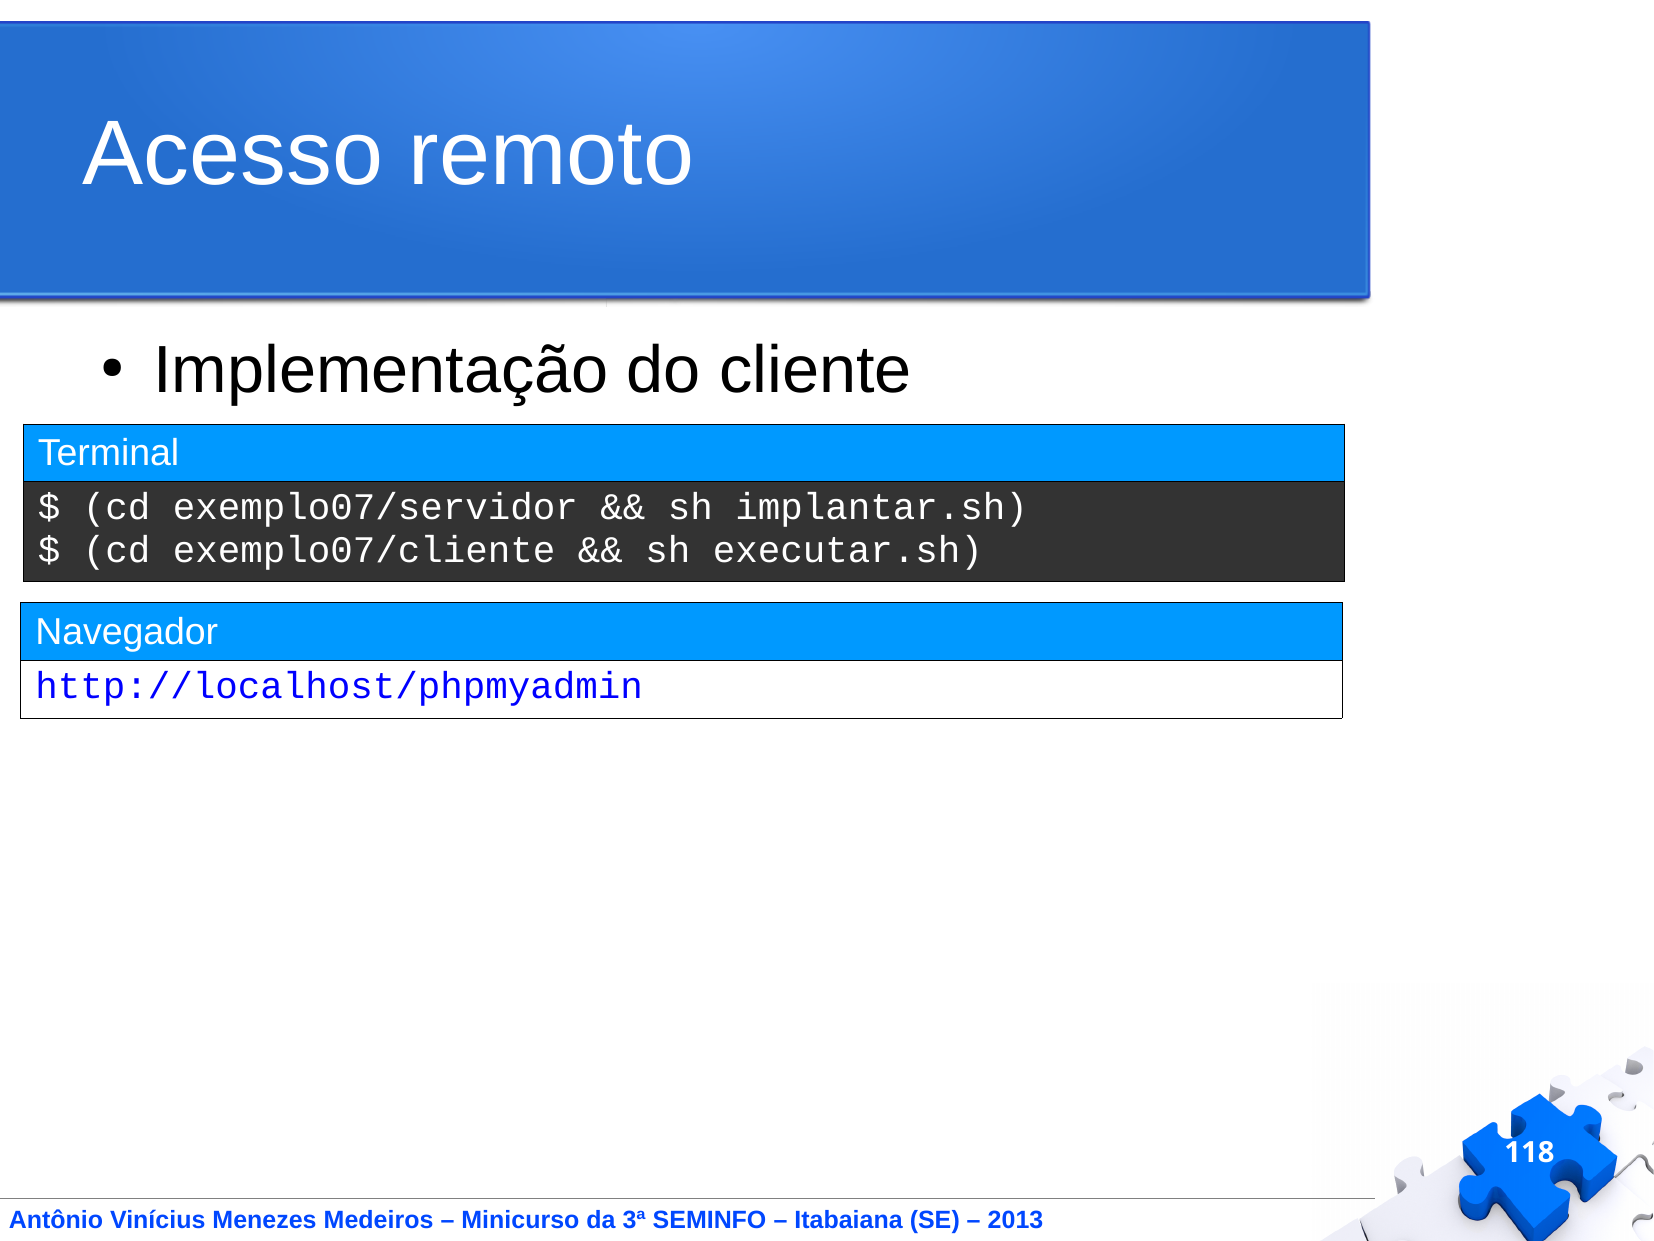

# Acesso remoto
Implementação do cliente
| Terminal |
| --- |
| $ (cd exemplo07/servidor && sh implantar.sh) $ (cd exemplo07/cliente && sh executar.sh) |
| Navegador |
| --- |
| http://localhost/phpmyadmin |
118